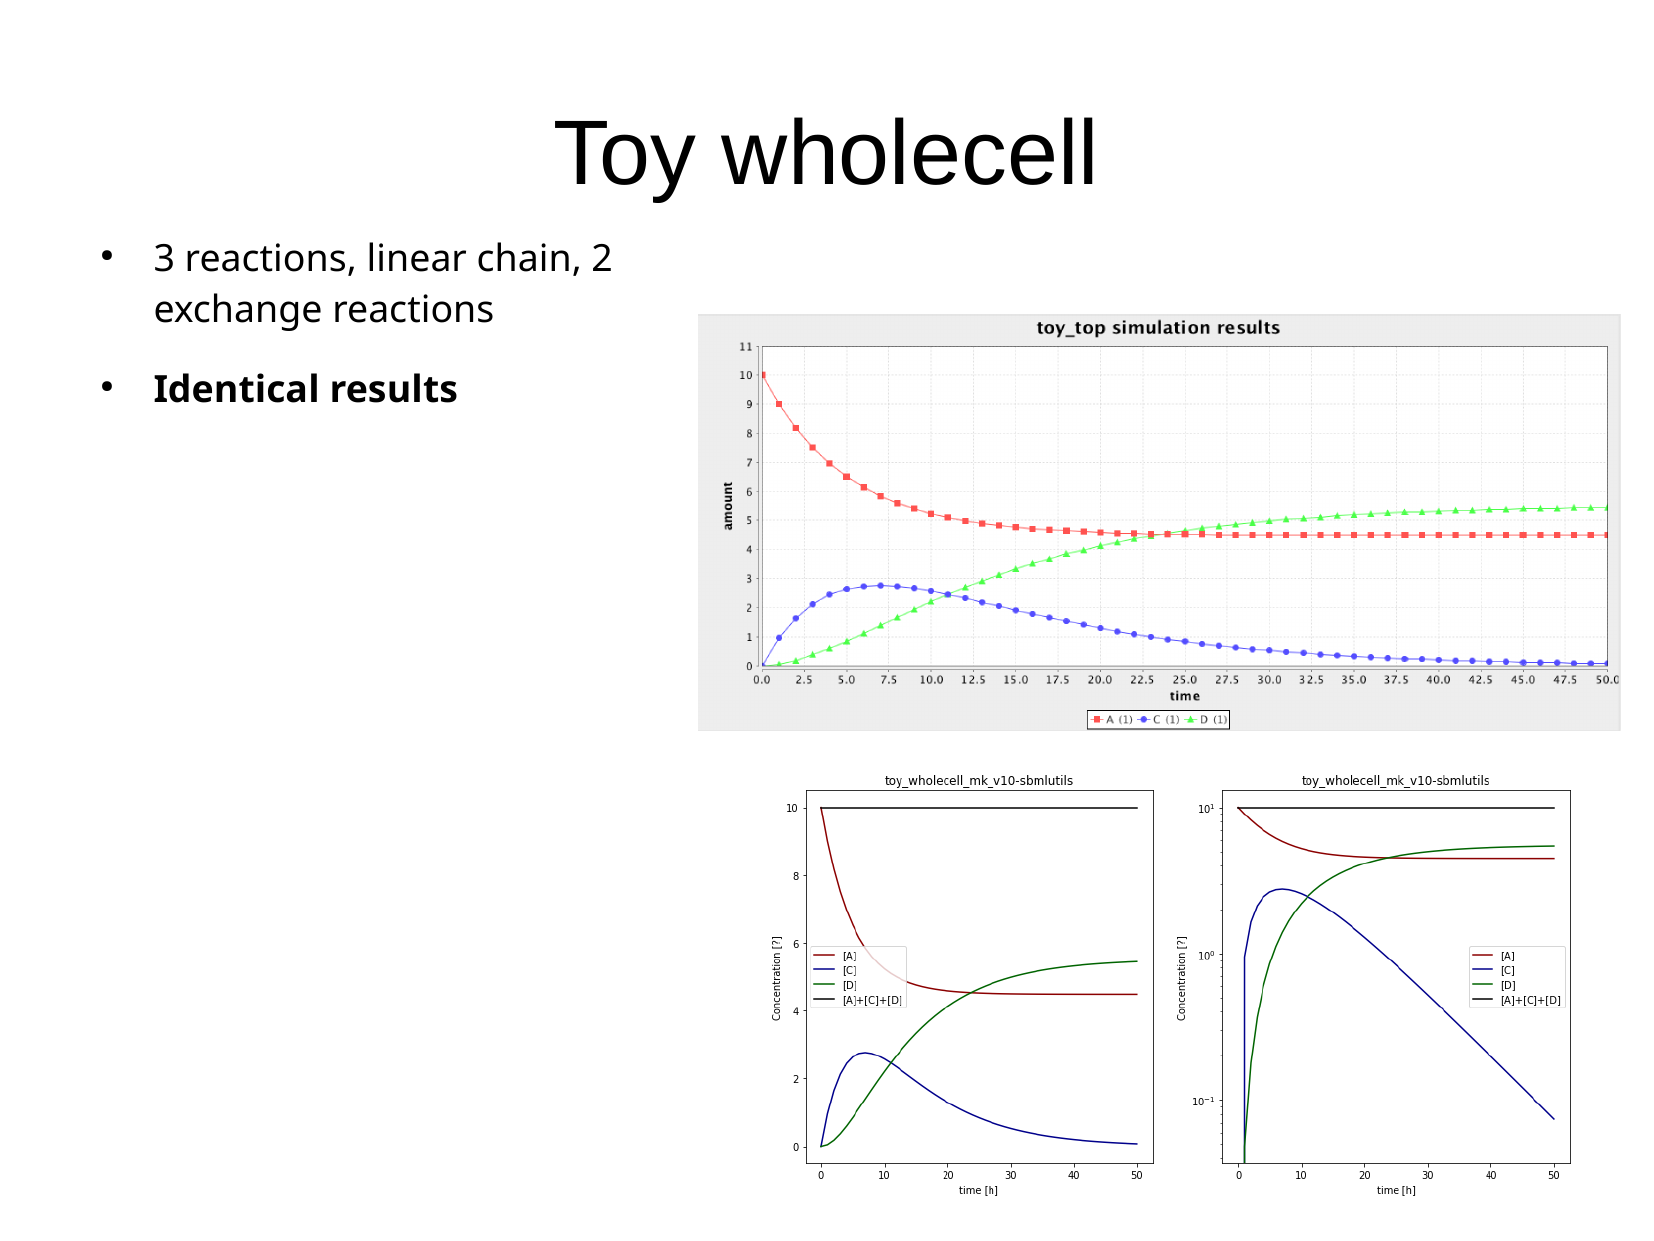

# Toy wholecell
3 reactions, linear chain, 2 exchange reactions
Identical results